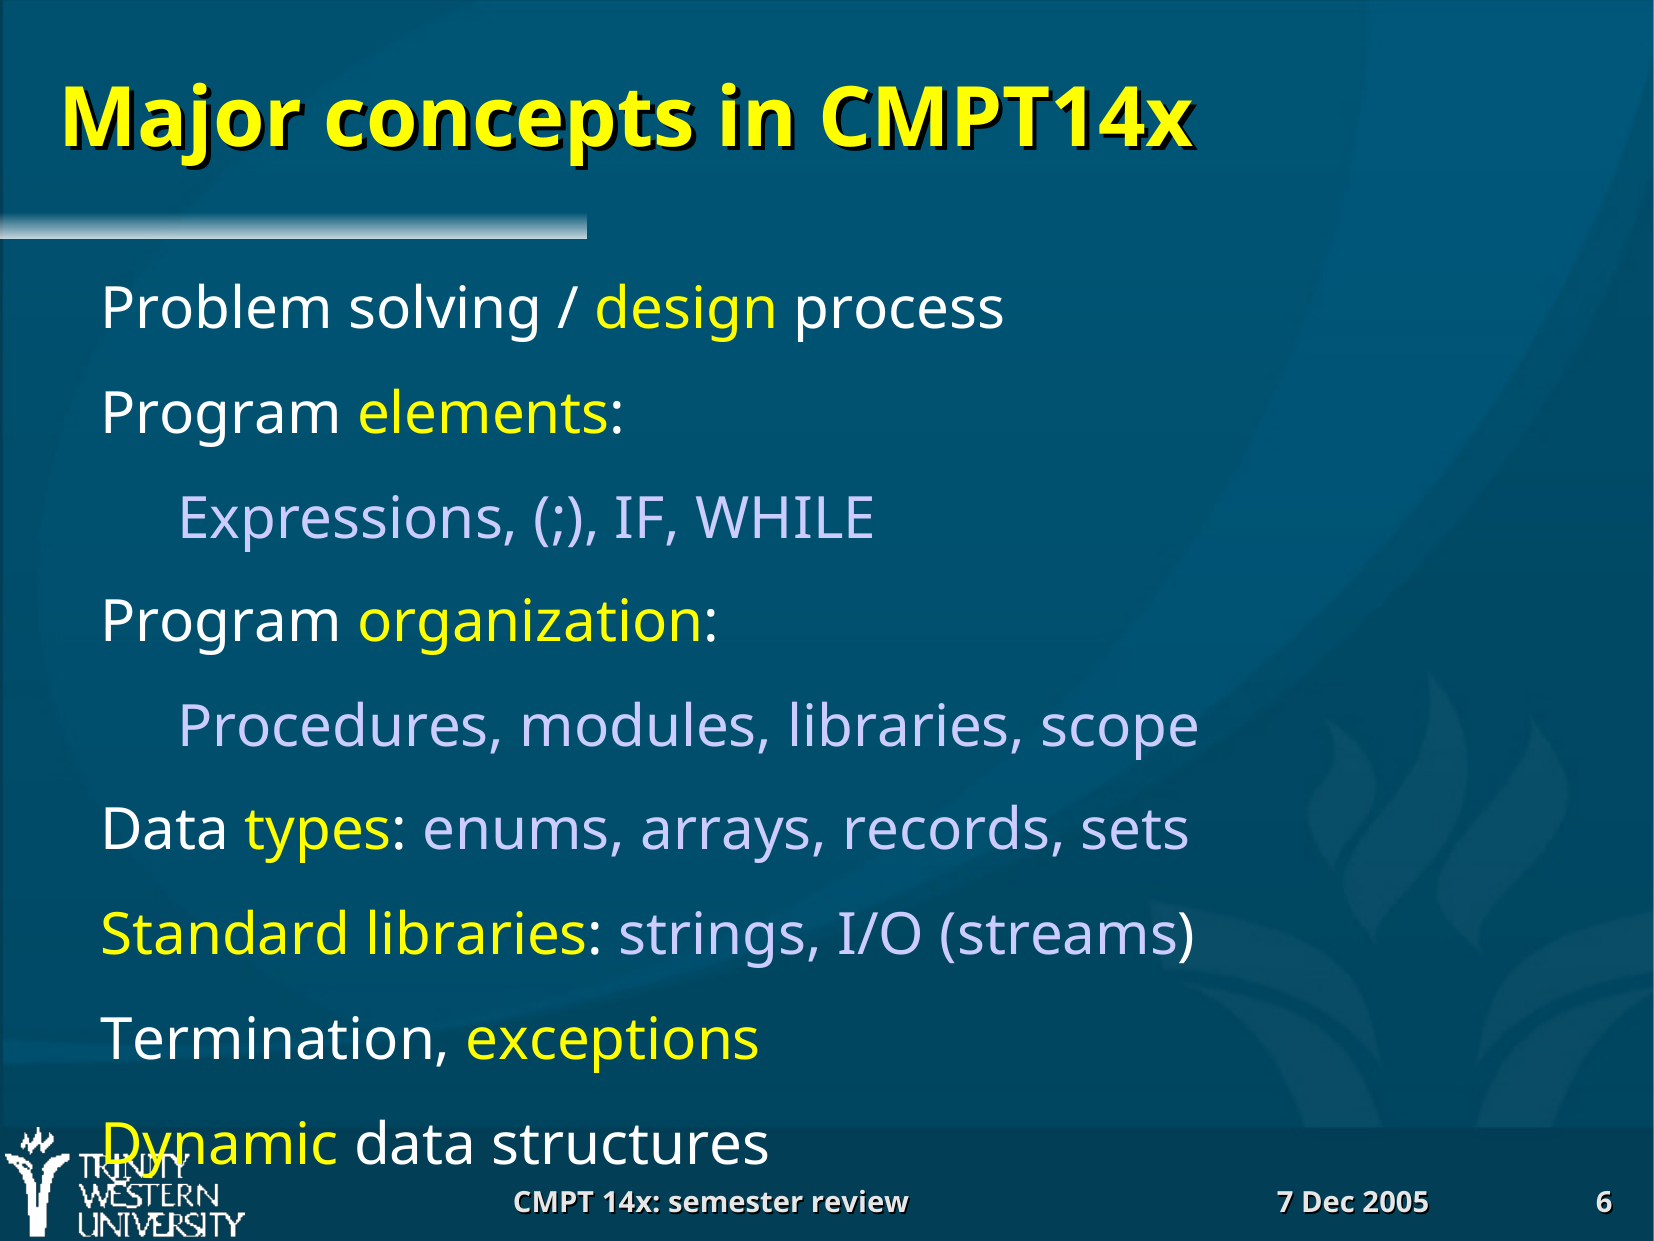

# Major concepts in CMPT14x
Problem solving / design process
Program elements:
Expressions, (;), IF, WHILE
Program organization:
Procedures, modules, libraries, scope
Data types: enums, arrays, records, sets
Standard libraries: strings, I/O (streams)
Termination, exceptions
Dynamic data structures
CMPT 14x: semester review
7 Dec 2005
6